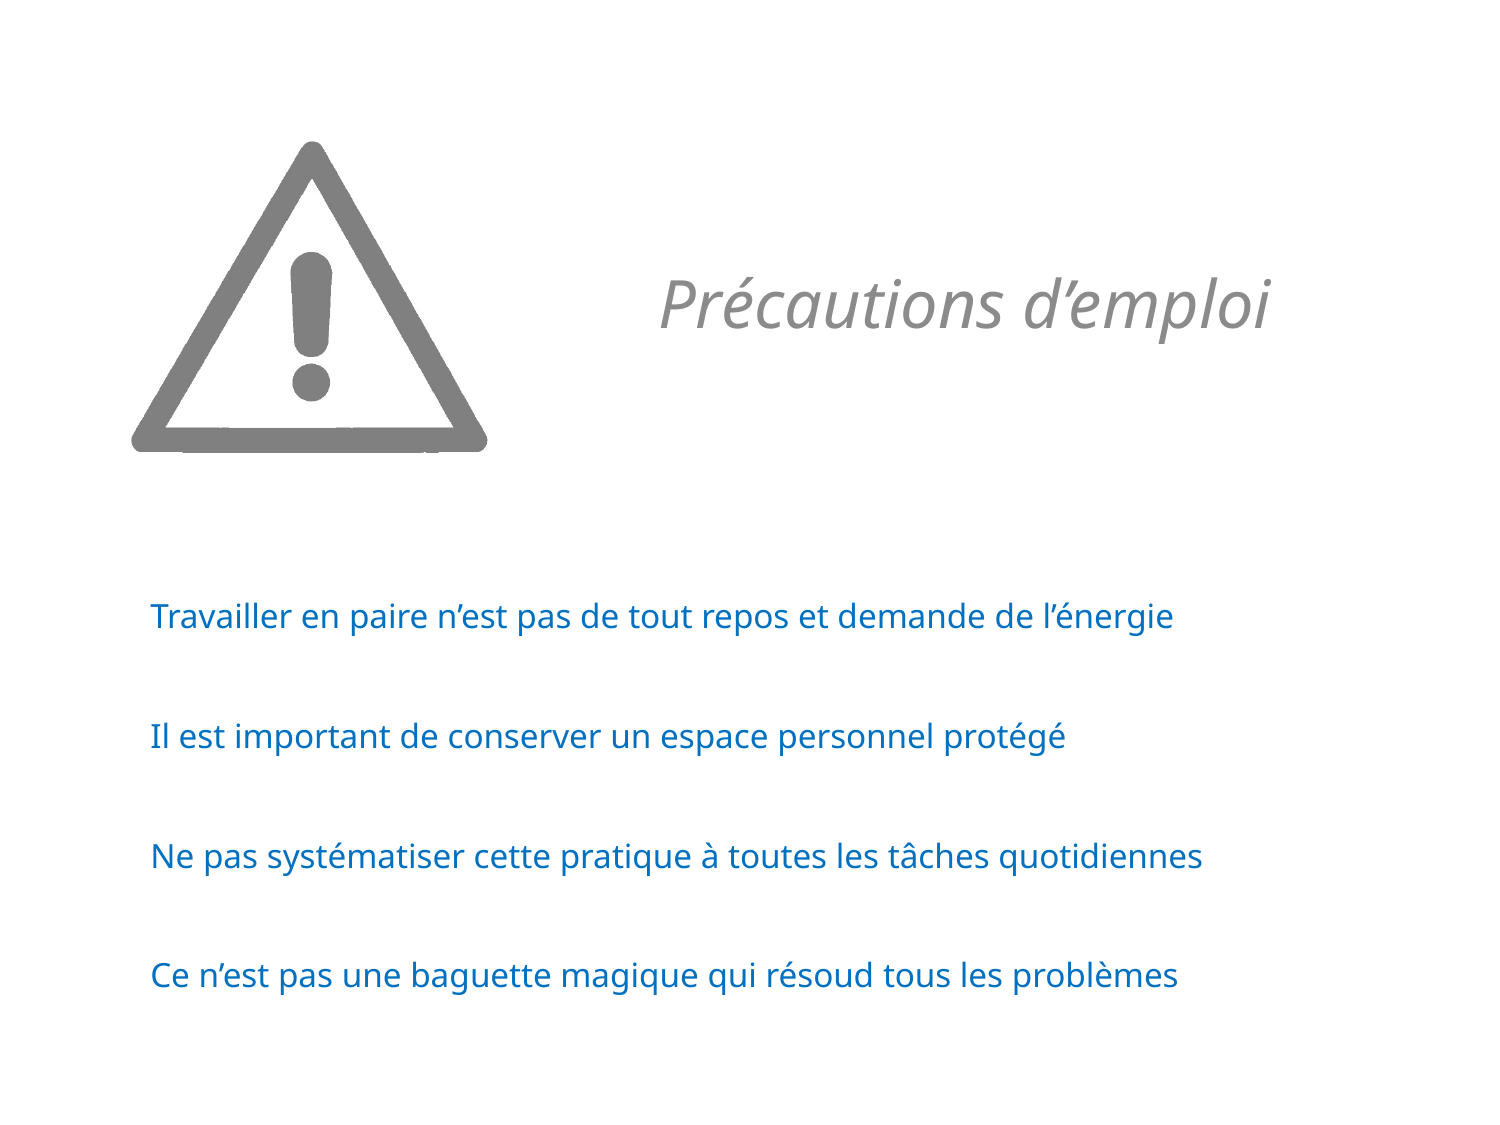

Précautions d’emploi
Travailler en paire n’est pas de tout repos et demande de l’énergie
Il est important de conserver un espace personnel protégé
Ne pas systématiser cette pratique à toutes les tâches quotidiennes
Ce n’est pas une baguette magique qui résoud tous les problèmes